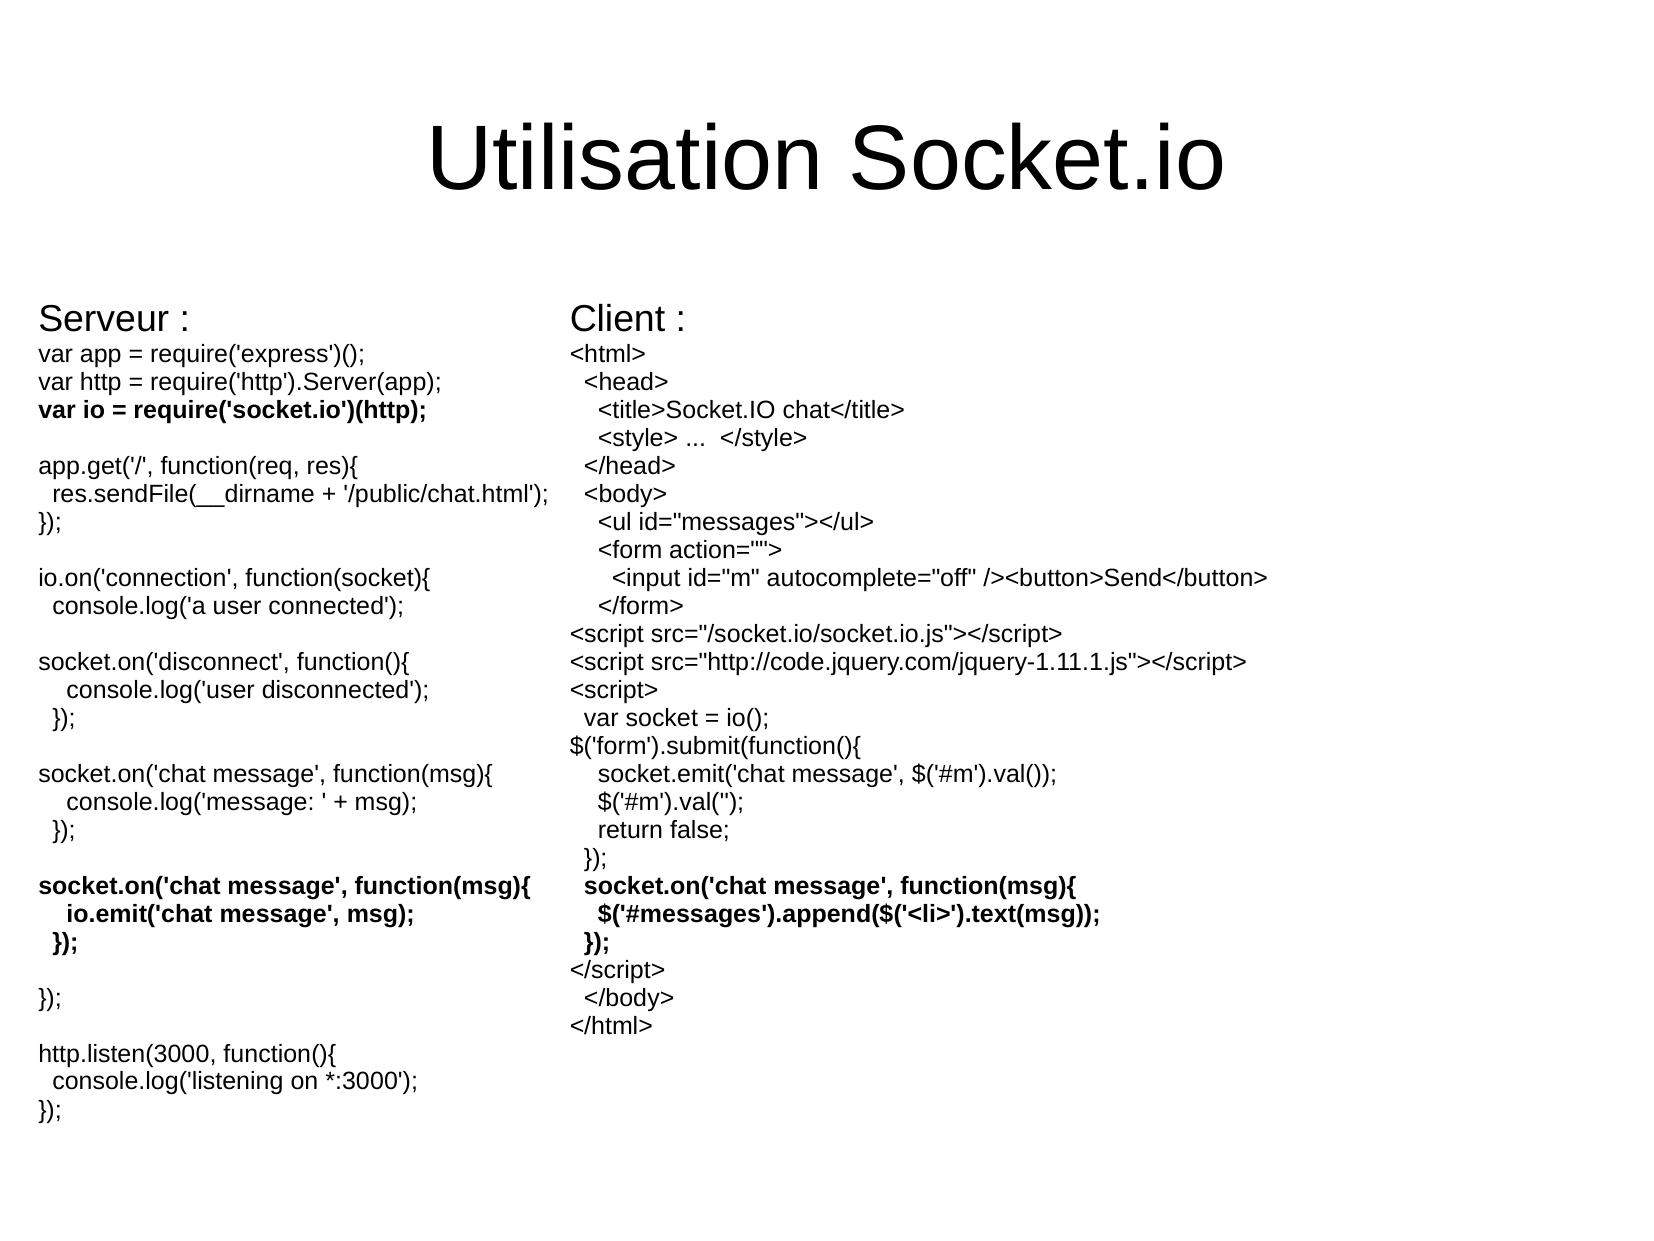

# Utilisation Socket.io
Serveur :
var app = require('express')();
var http = require('http').Server(app);
var io = require('socket.io')(http);
app.get('/', function(req, res){
 res.sendFile(__dirname + '/public/chat.html');
});
io.on('connection', function(socket){
 console.log('a user connected');
socket.on('disconnect', function(){
 console.log('user disconnected');
 });
socket.on('chat message', function(msg){
 console.log('message: ' + msg);
 });
socket.on('chat message', function(msg){
 io.emit('chat message', msg);
 });
});
http.listen(3000, function(){
 console.log('listening on *:3000');
});
Client :
<html>
 <head>
 <title>Socket.IO chat</title>
 <style> ... </style>
 </head>
 <body>
 <ul id="messages"></ul>
 <form action="">
 <input id="m" autocomplete="off" /><button>Send</button>
 </form>
<script src="/socket.io/socket.io.js"></script>
<script src="http://code.jquery.com/jquery-1.11.1.js"></script>
<script>
 var socket = io();
$('form').submit(function(){
 socket.emit('chat message', $('#m').val());
 $('#m').val('');
 return false;
 });
 socket.on('chat message', function(msg){
 $('#messages').append($('<li>').text(msg));
 });
</script>
 </body>
</html>